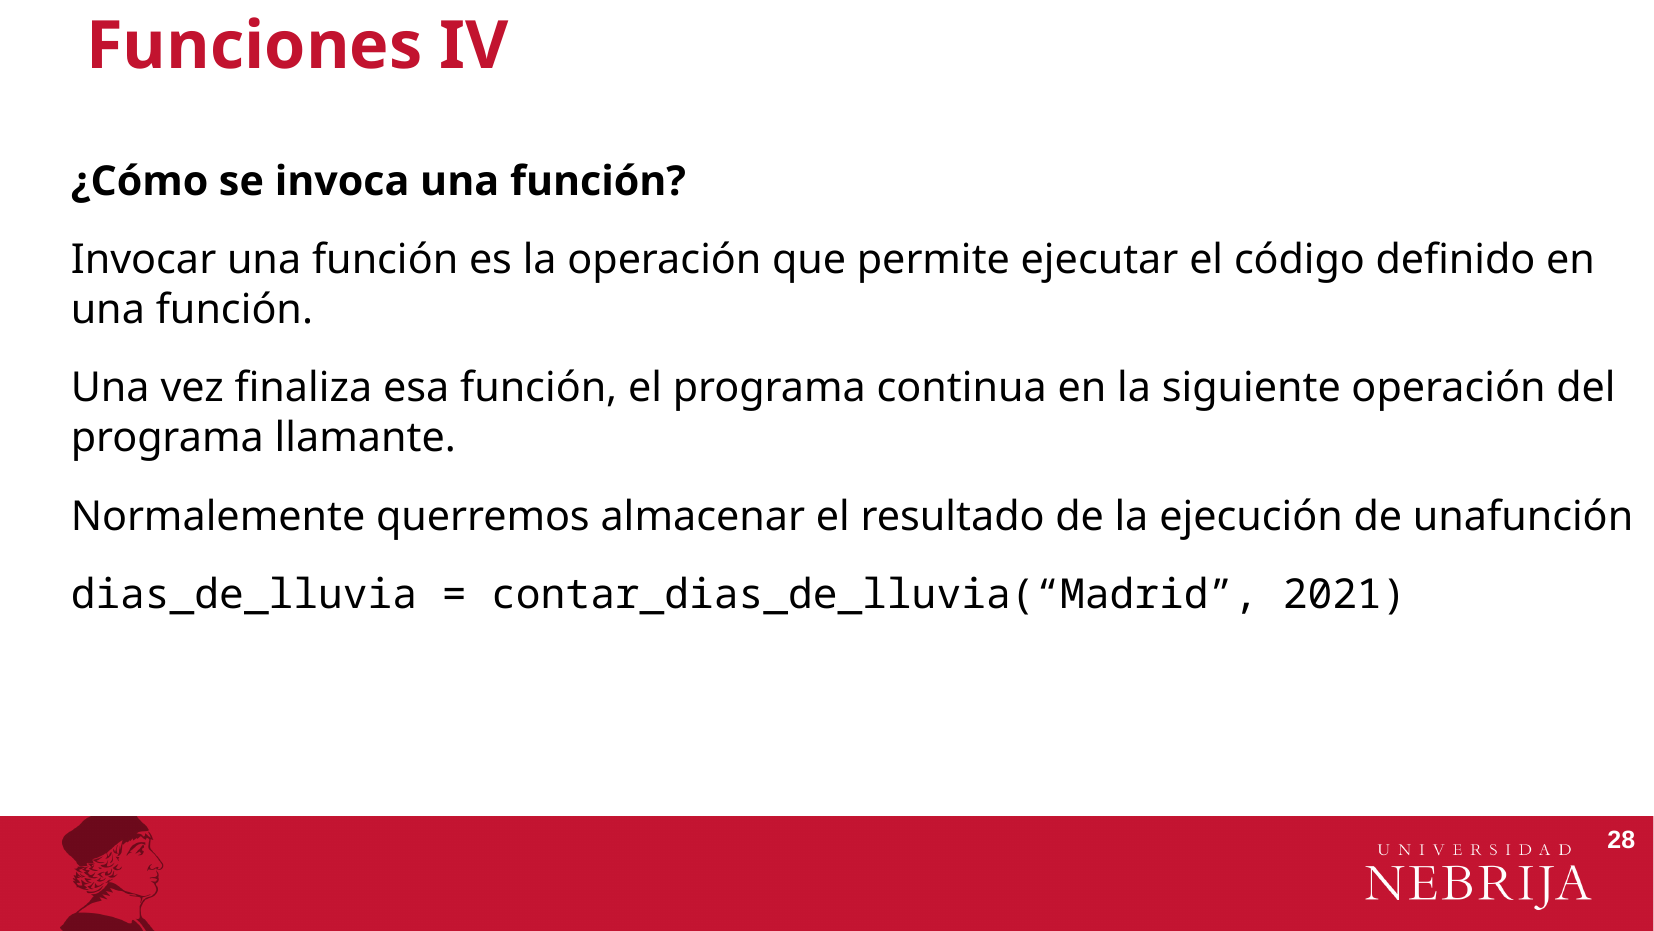

Funciones IV
# ¿Cómo se invoca una función?
Invocar una función es la operación que permite ejecutar el código definido en una función.
Una vez finaliza esa función, el programa continua en la siguiente operación del programa llamante.
Normalemente querremos almacenar el resultado de la ejecución de unafunción
dias_de_lluvia = contar_dias_de_lluvia(“Madrid”, 2021)